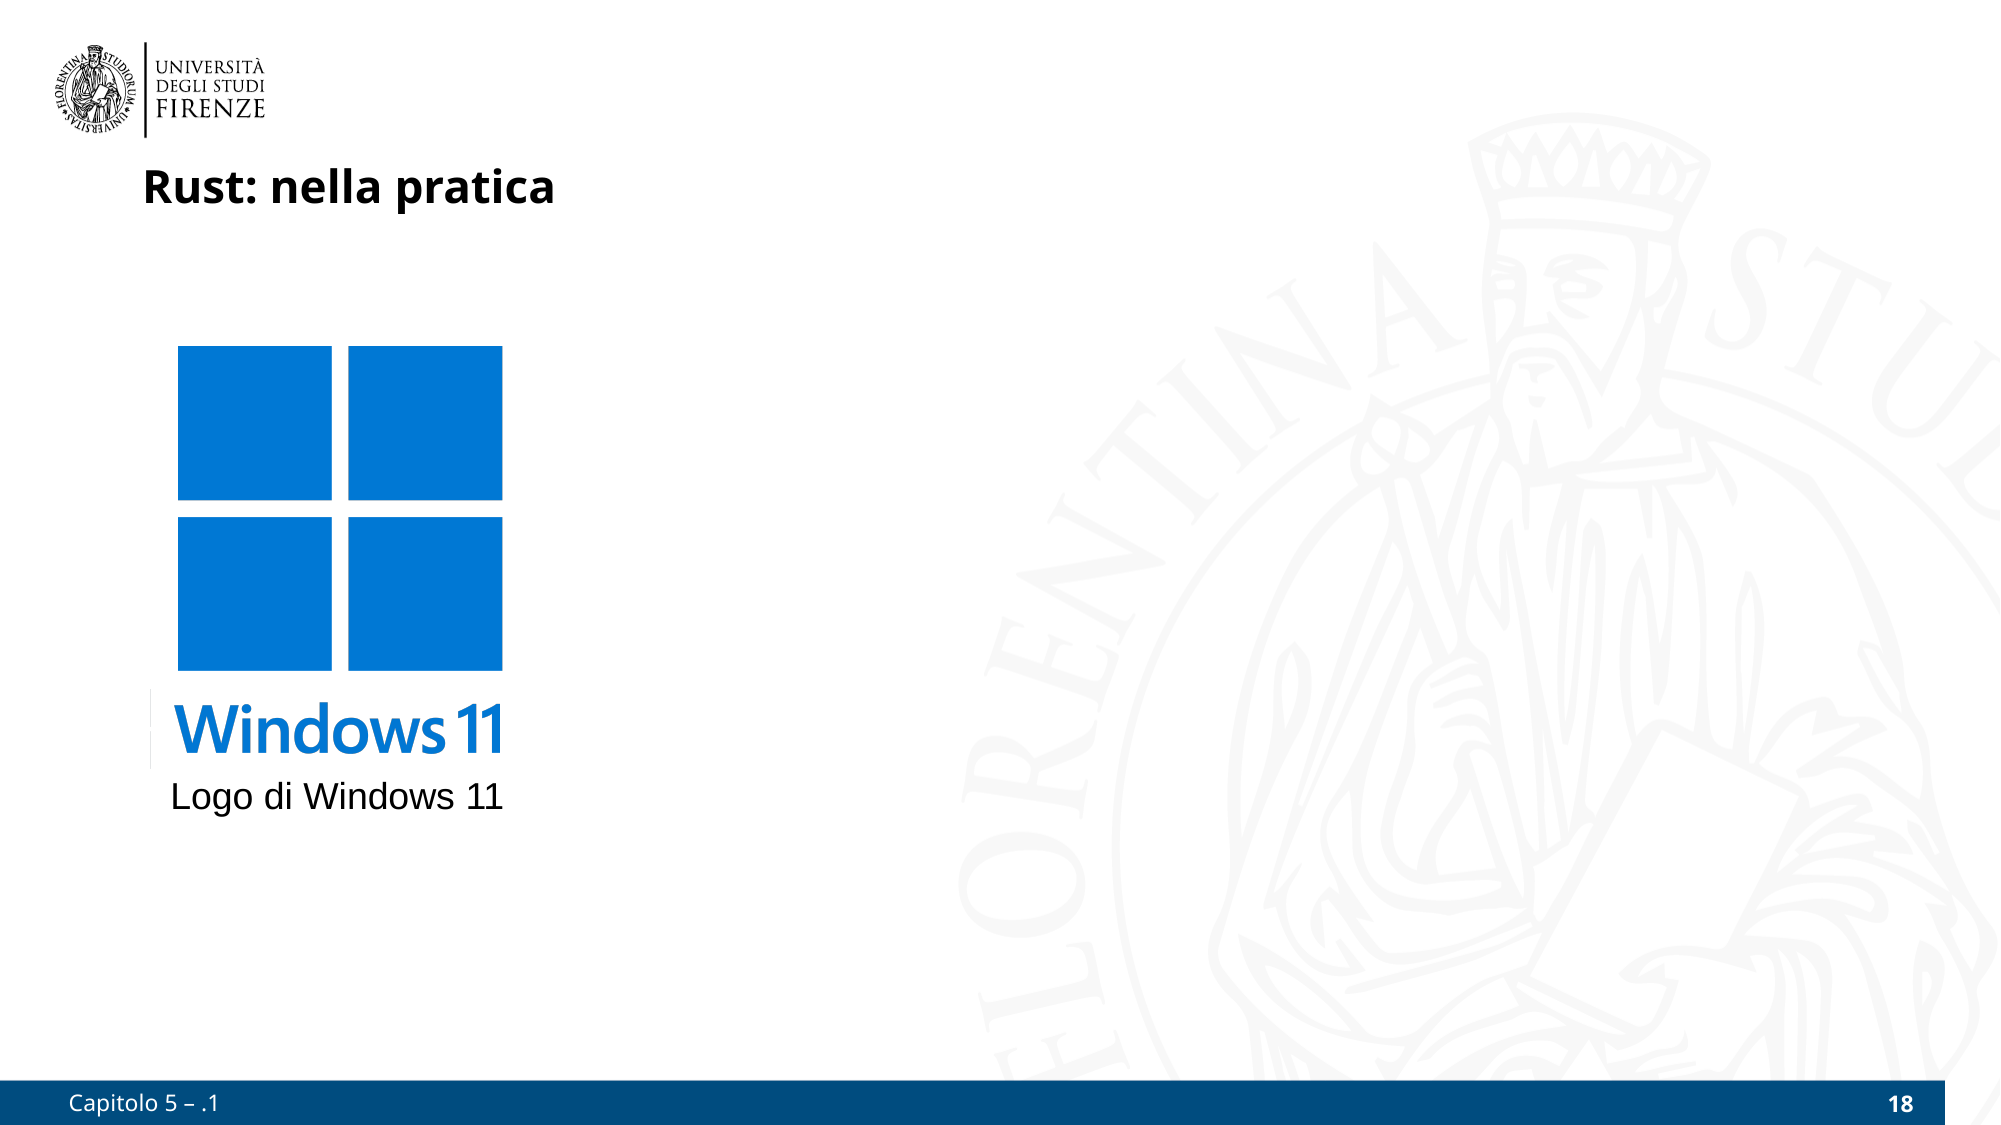

Rust: nella pratica
Logo di Windows 11
# Capitolo 5 – .1